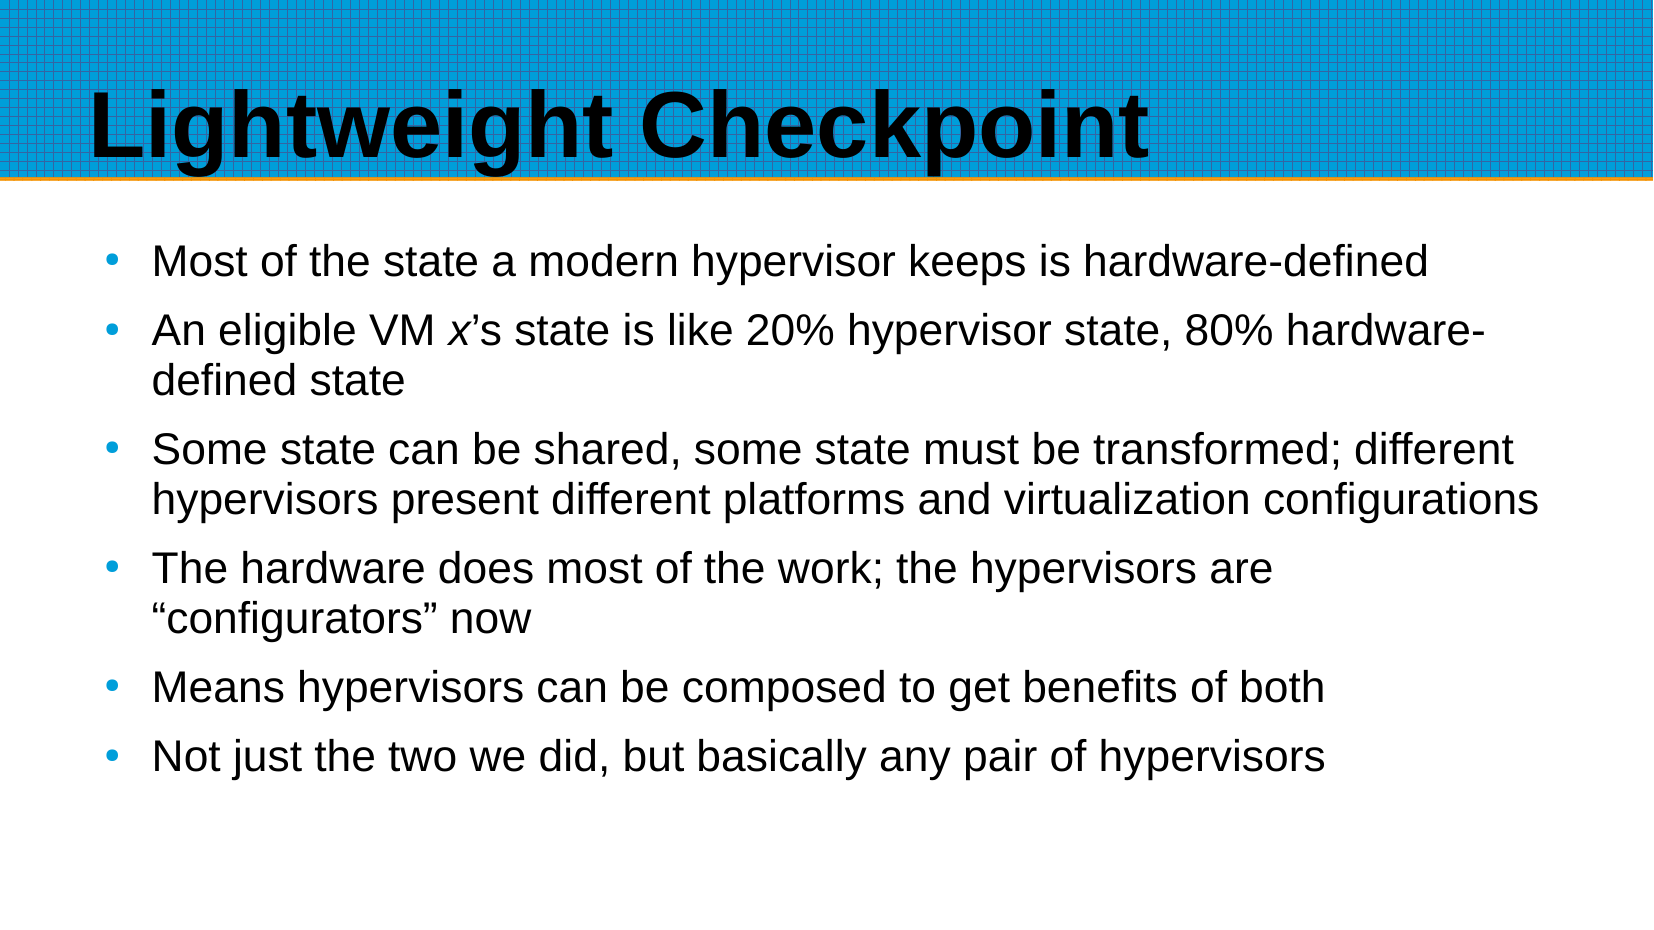

# Lightweight Checkpoint
Most of the state a modern hypervisor keeps is hardware-defined
An eligible VM x’s state is like 20% hypervisor state, 80% hardware-defined state
Some state can be shared, some state must be transformed; different hypervisors present different platforms and virtualization configurations
The hardware does most of the work; the hypervisors are “configurators” now
Means hypervisors can be composed to get benefits of both
Not just the two we did, but basically any pair of hypervisors